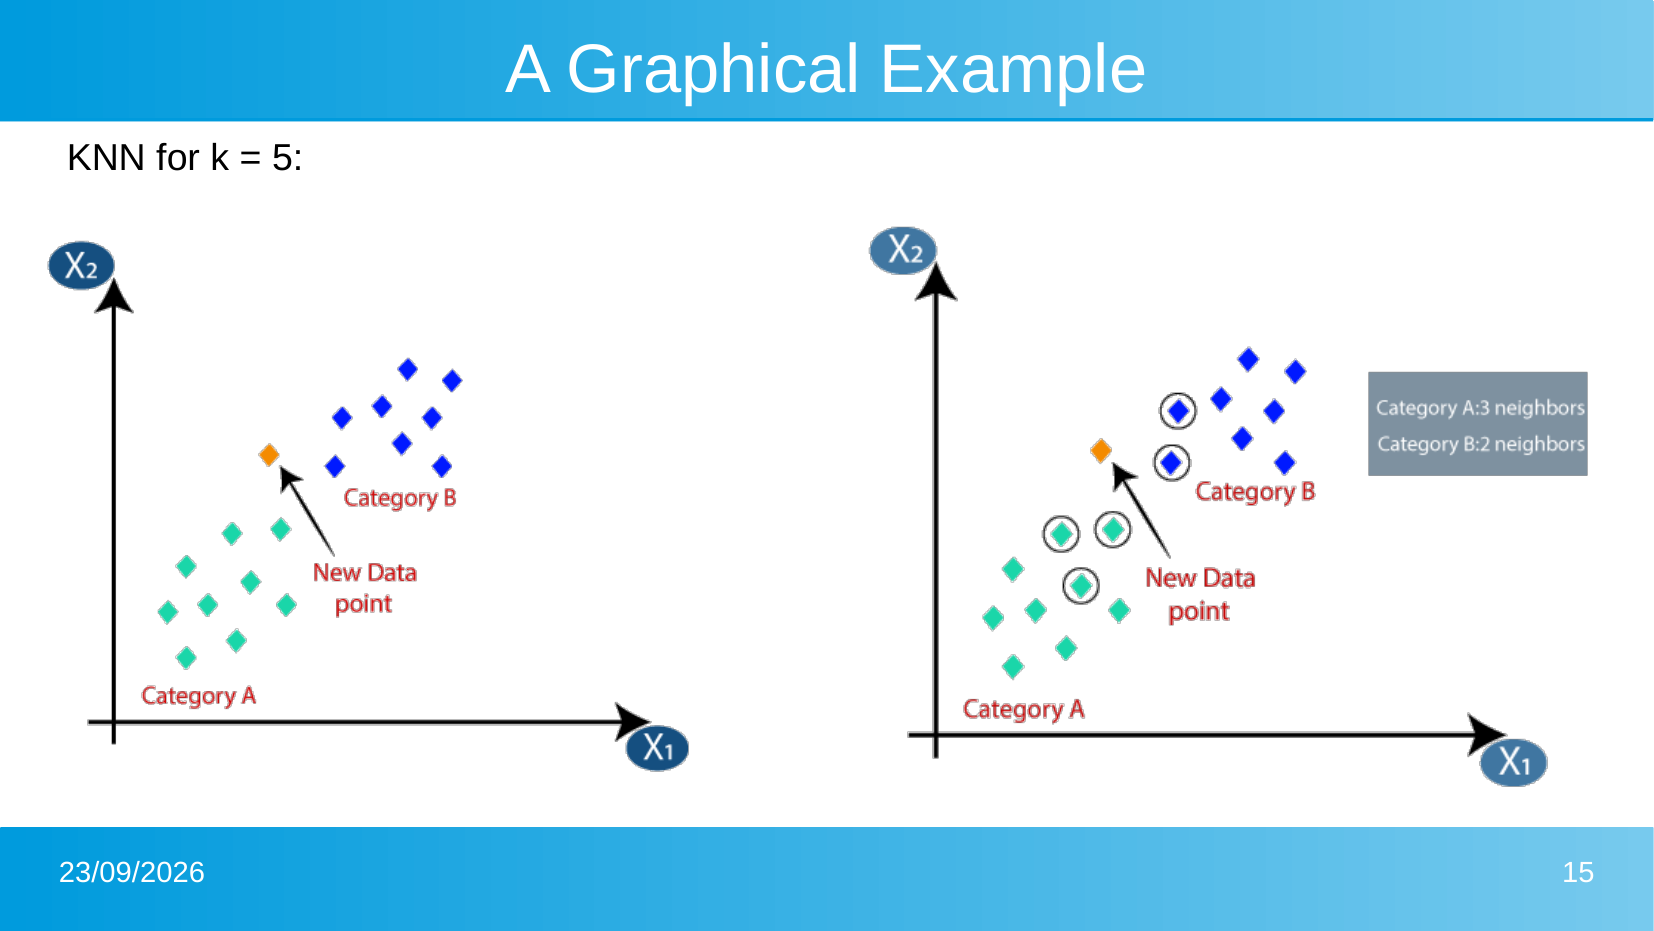

# A Graphical Example
KNN for k = 5:
15